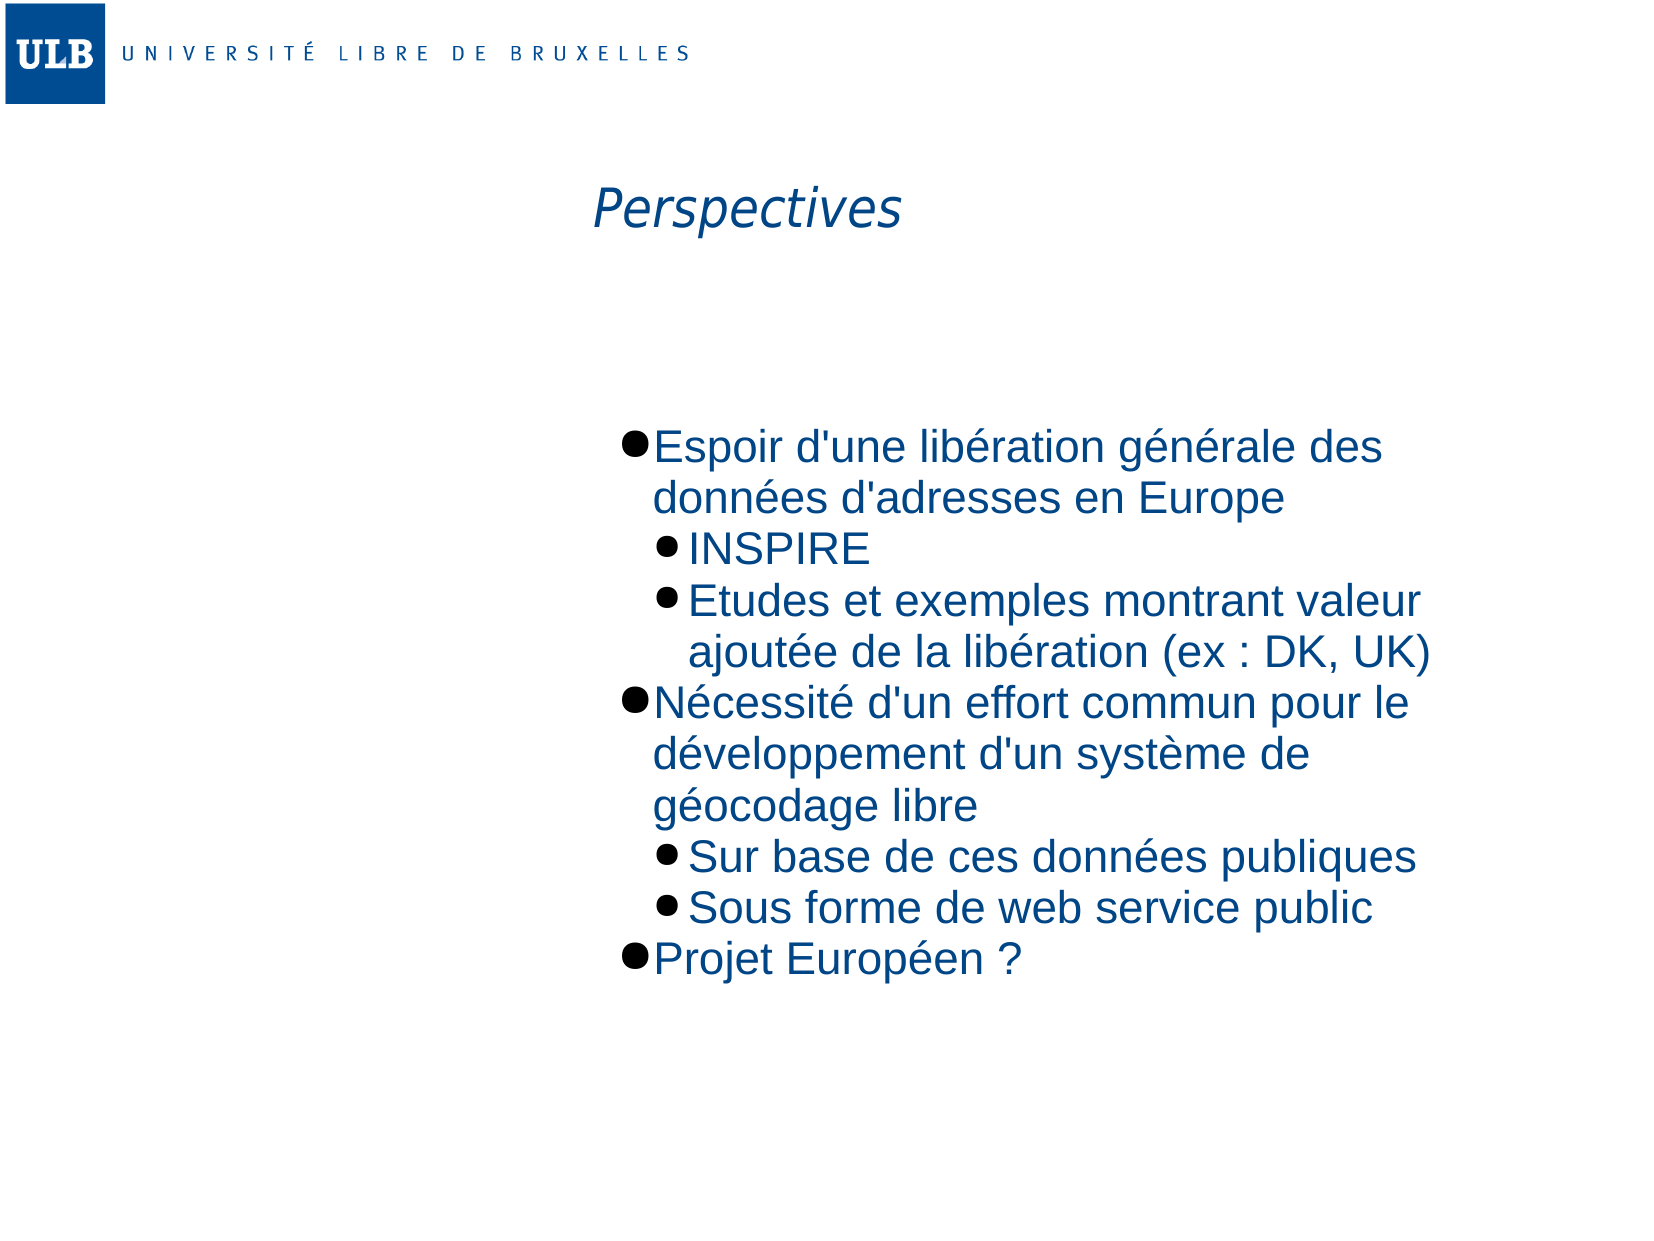

Perspectives
Espoir d'une libération générale des données d'adresses en Europe
INSPIRE
Etudes et exemples montrant valeur ajoutée de la libération (ex : DK, UK)
Nécessité d'un effort commun pour le développement d'un système de géocodage libre
Sur base de ces données publiques
Sous forme de web service public
Projet Européen ?